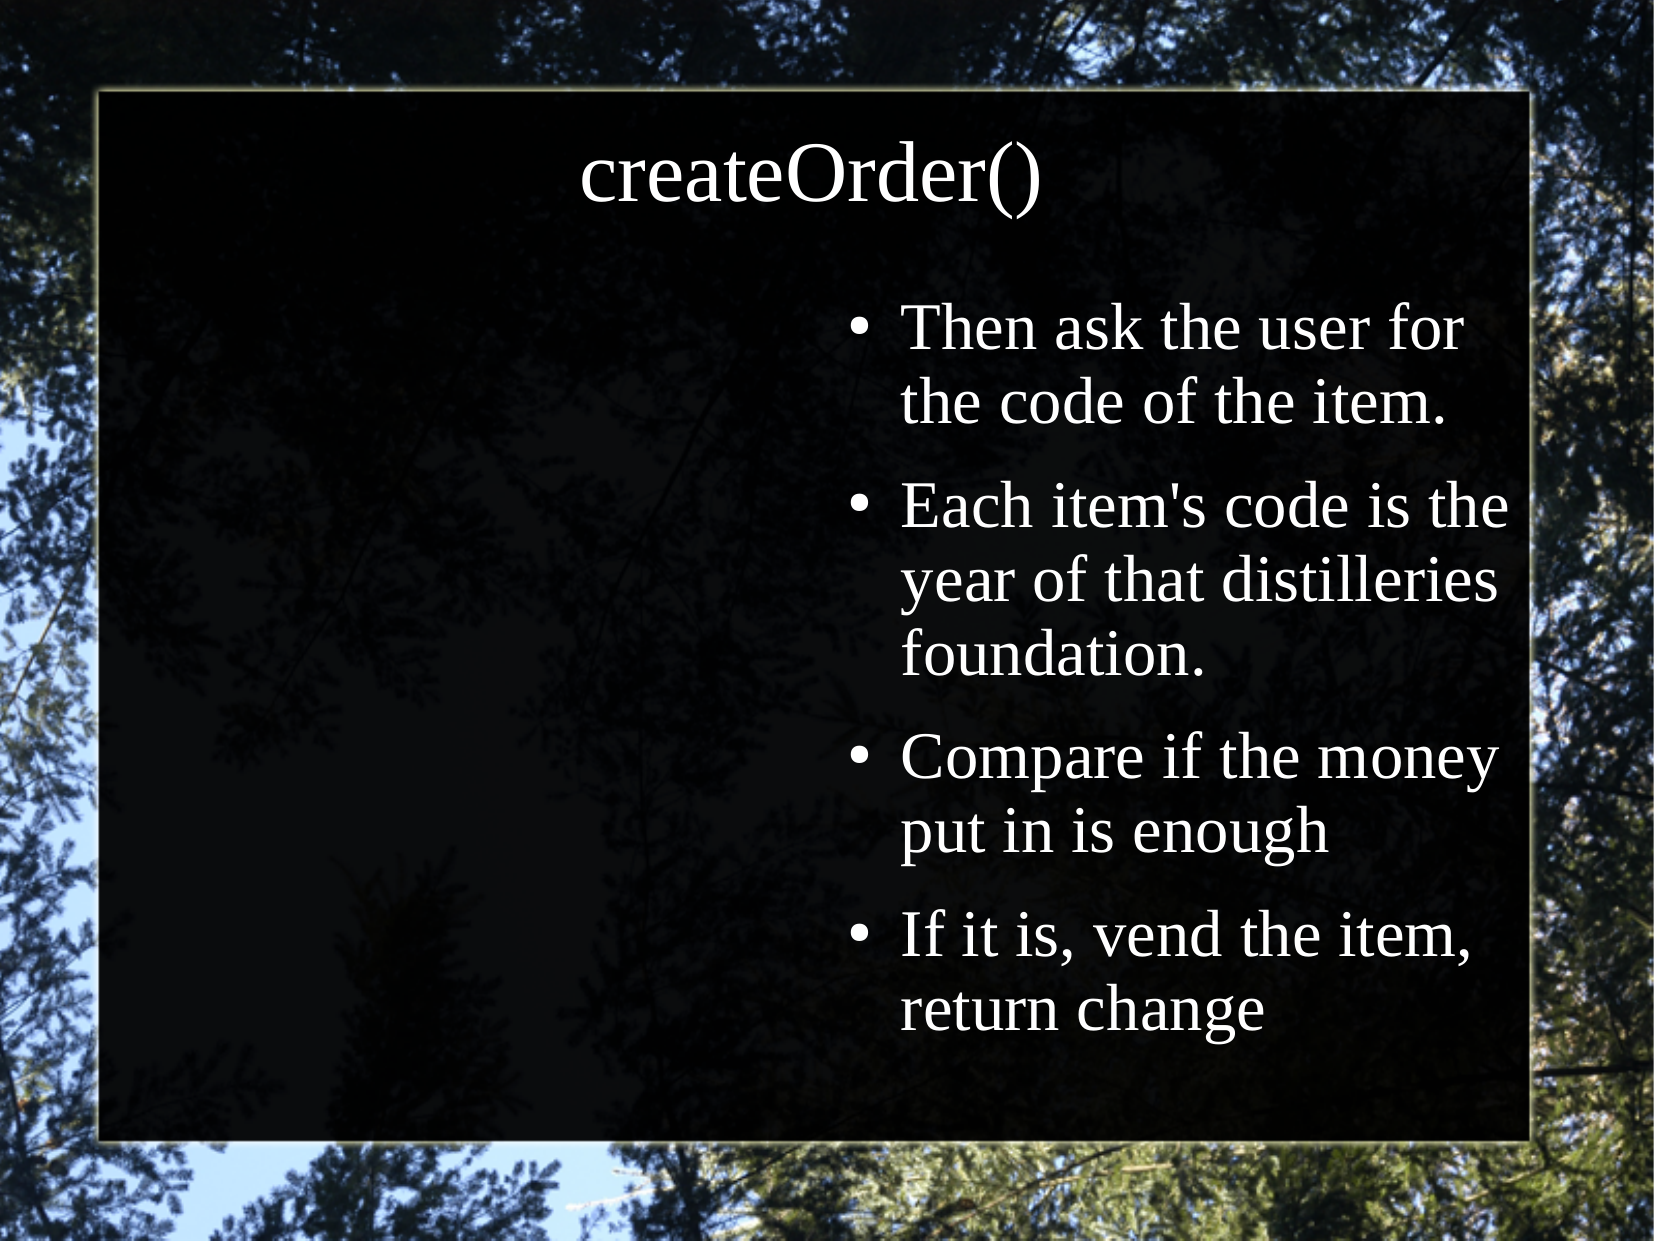

# createOrder()
Then ask the user for the code of the item.
Each item's code is the year of that distilleries foundation.
Compare if the money put in is enough
If it is, vend the item, return change